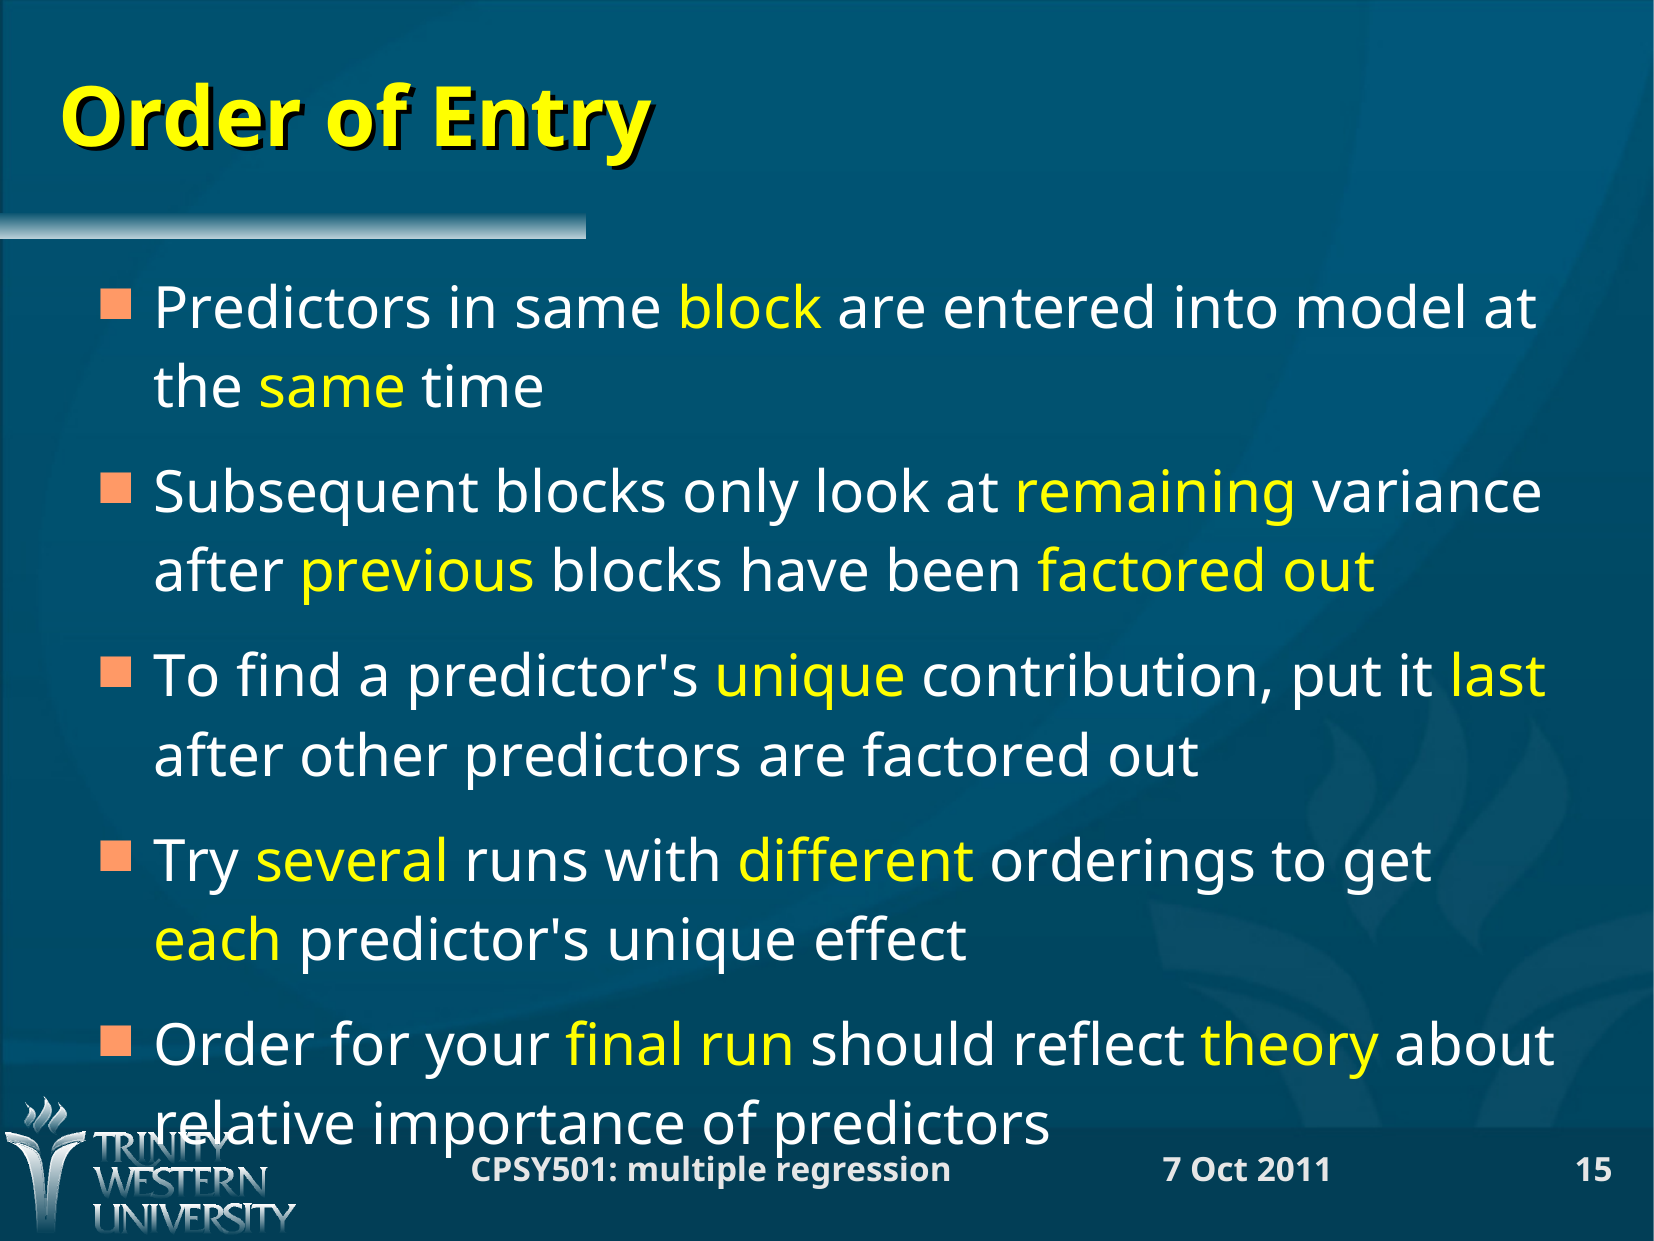

# Order of Entry
Predictors in same block are entered into model at the same time
Subsequent blocks only look at remaining variance after previous blocks have been factored out
To find a predictor's unique contribution, put it last after other predictors are factored out
Try several runs with different orderings to get each predictor's unique effect
Order for your final run should reflect theory about relative importance of predictors
CPSY501: multiple regression
7 Oct 2011
15